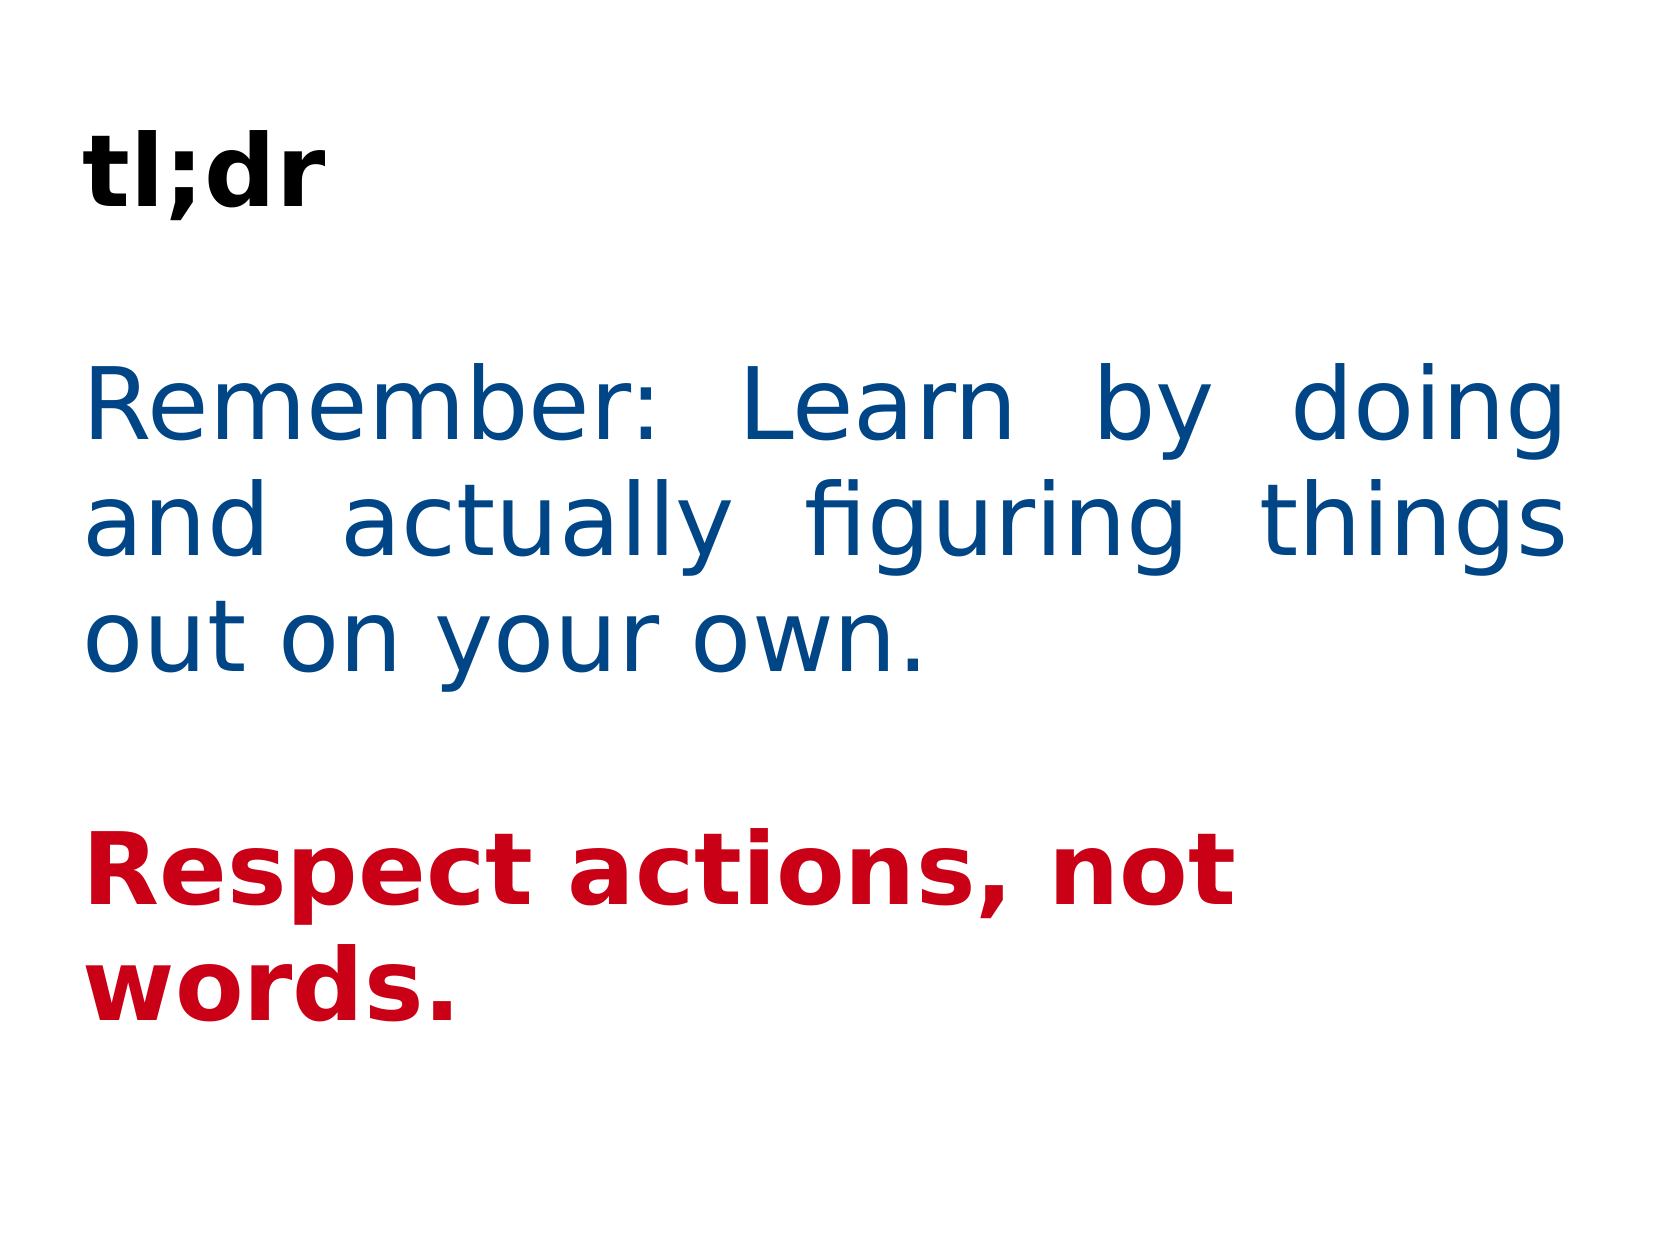

# tl;dr
Remember: Learn by doing and actually figuring things out on your own.
Respect actions, not words.